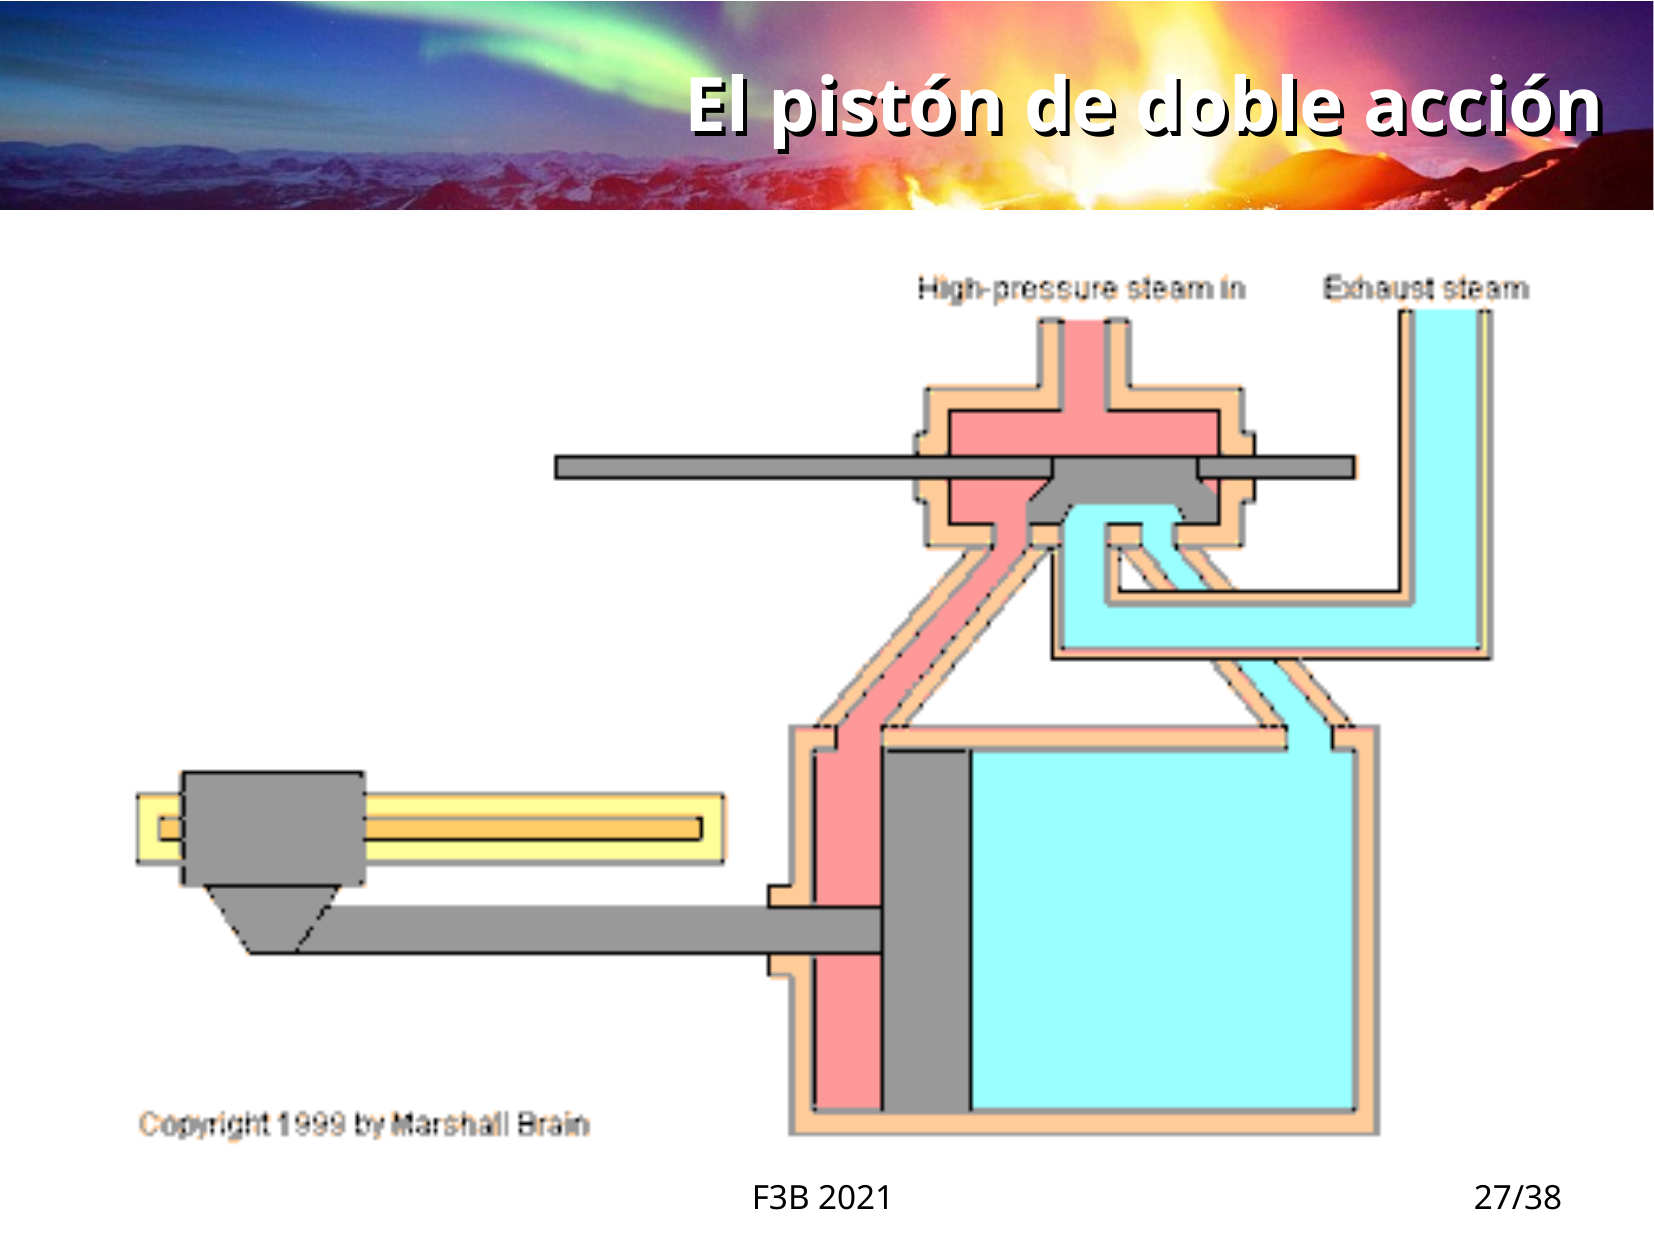

# El pistón de doble acción
F3B 2021
27